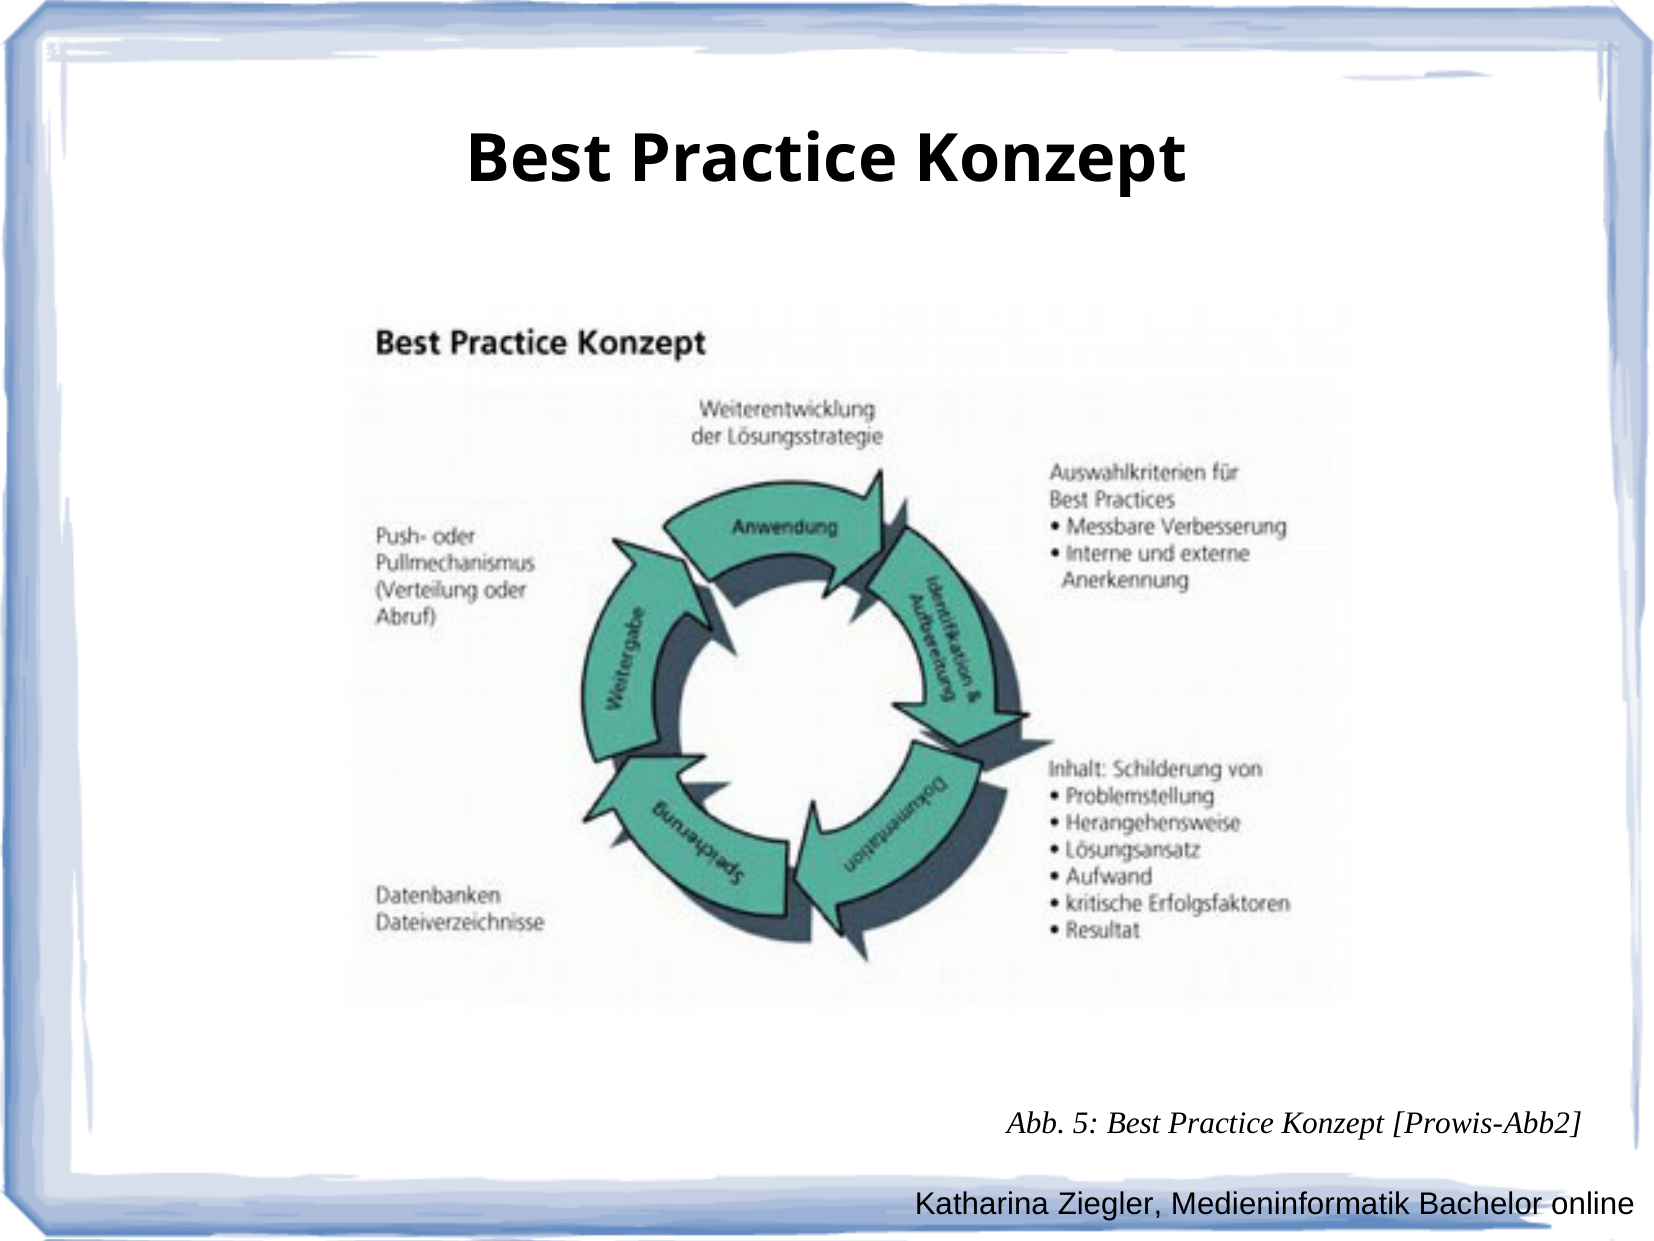

# Best Practice Konzept
Abb. 5: Best Practice Konzept [Prowis-Abb2]
Katharina Ziegler, Medieninformatik Bachelor online